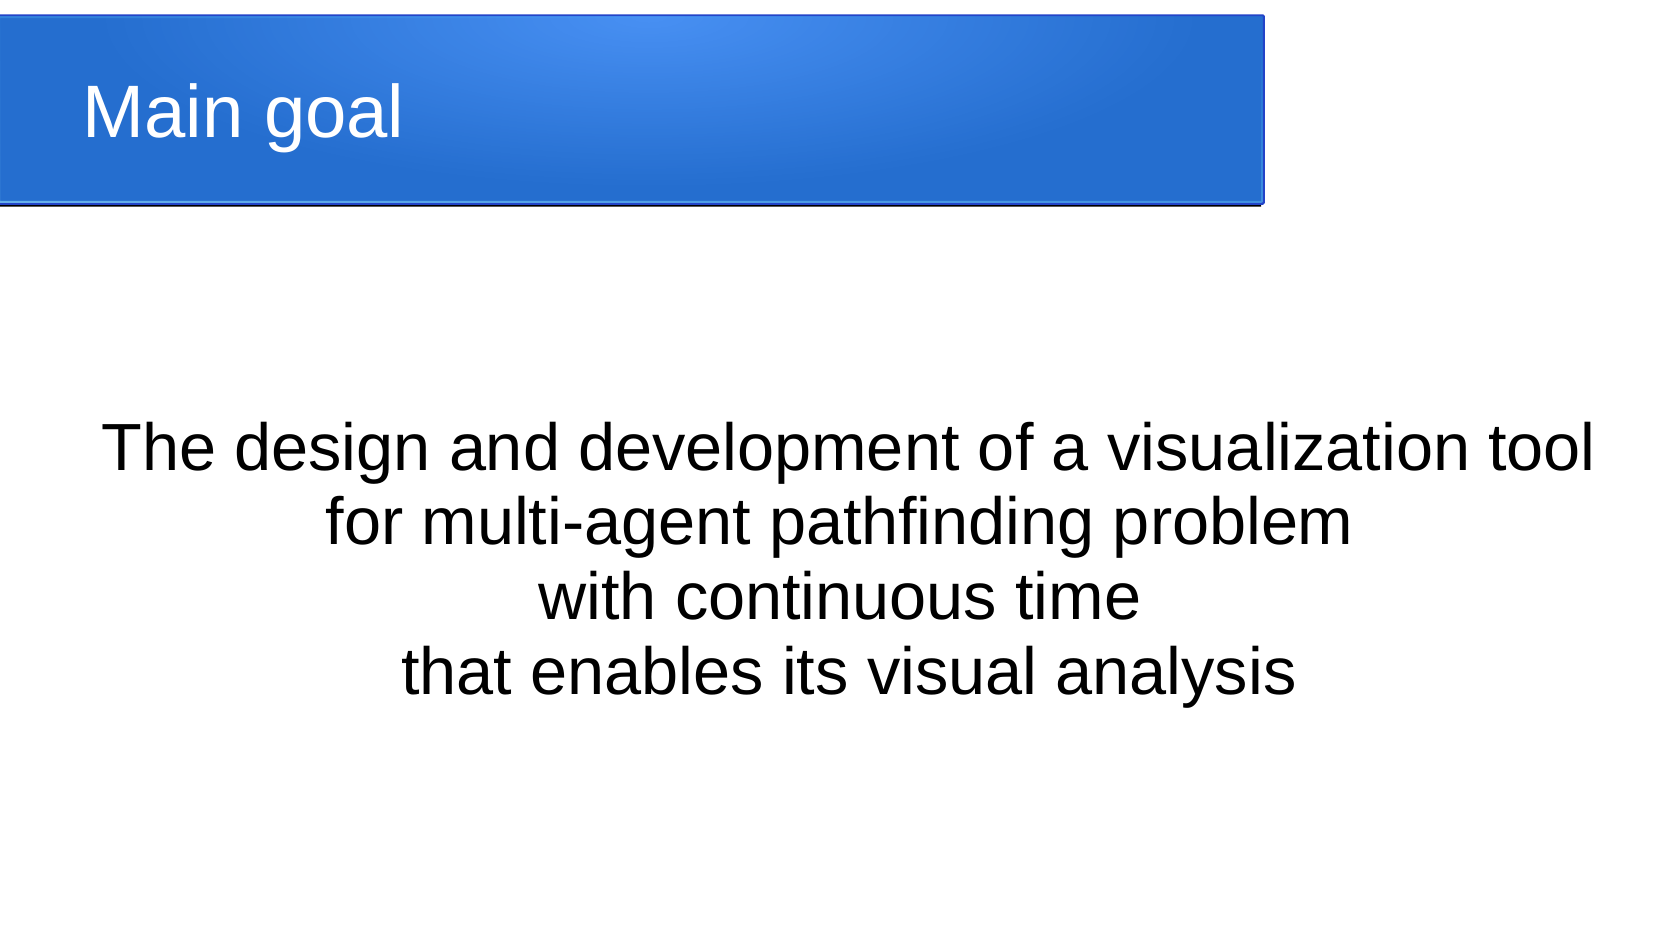

# Main goal
The design and development of a visualization tool
for multi-agent pathfinding problem
with continuous time
that enables its visual analysis